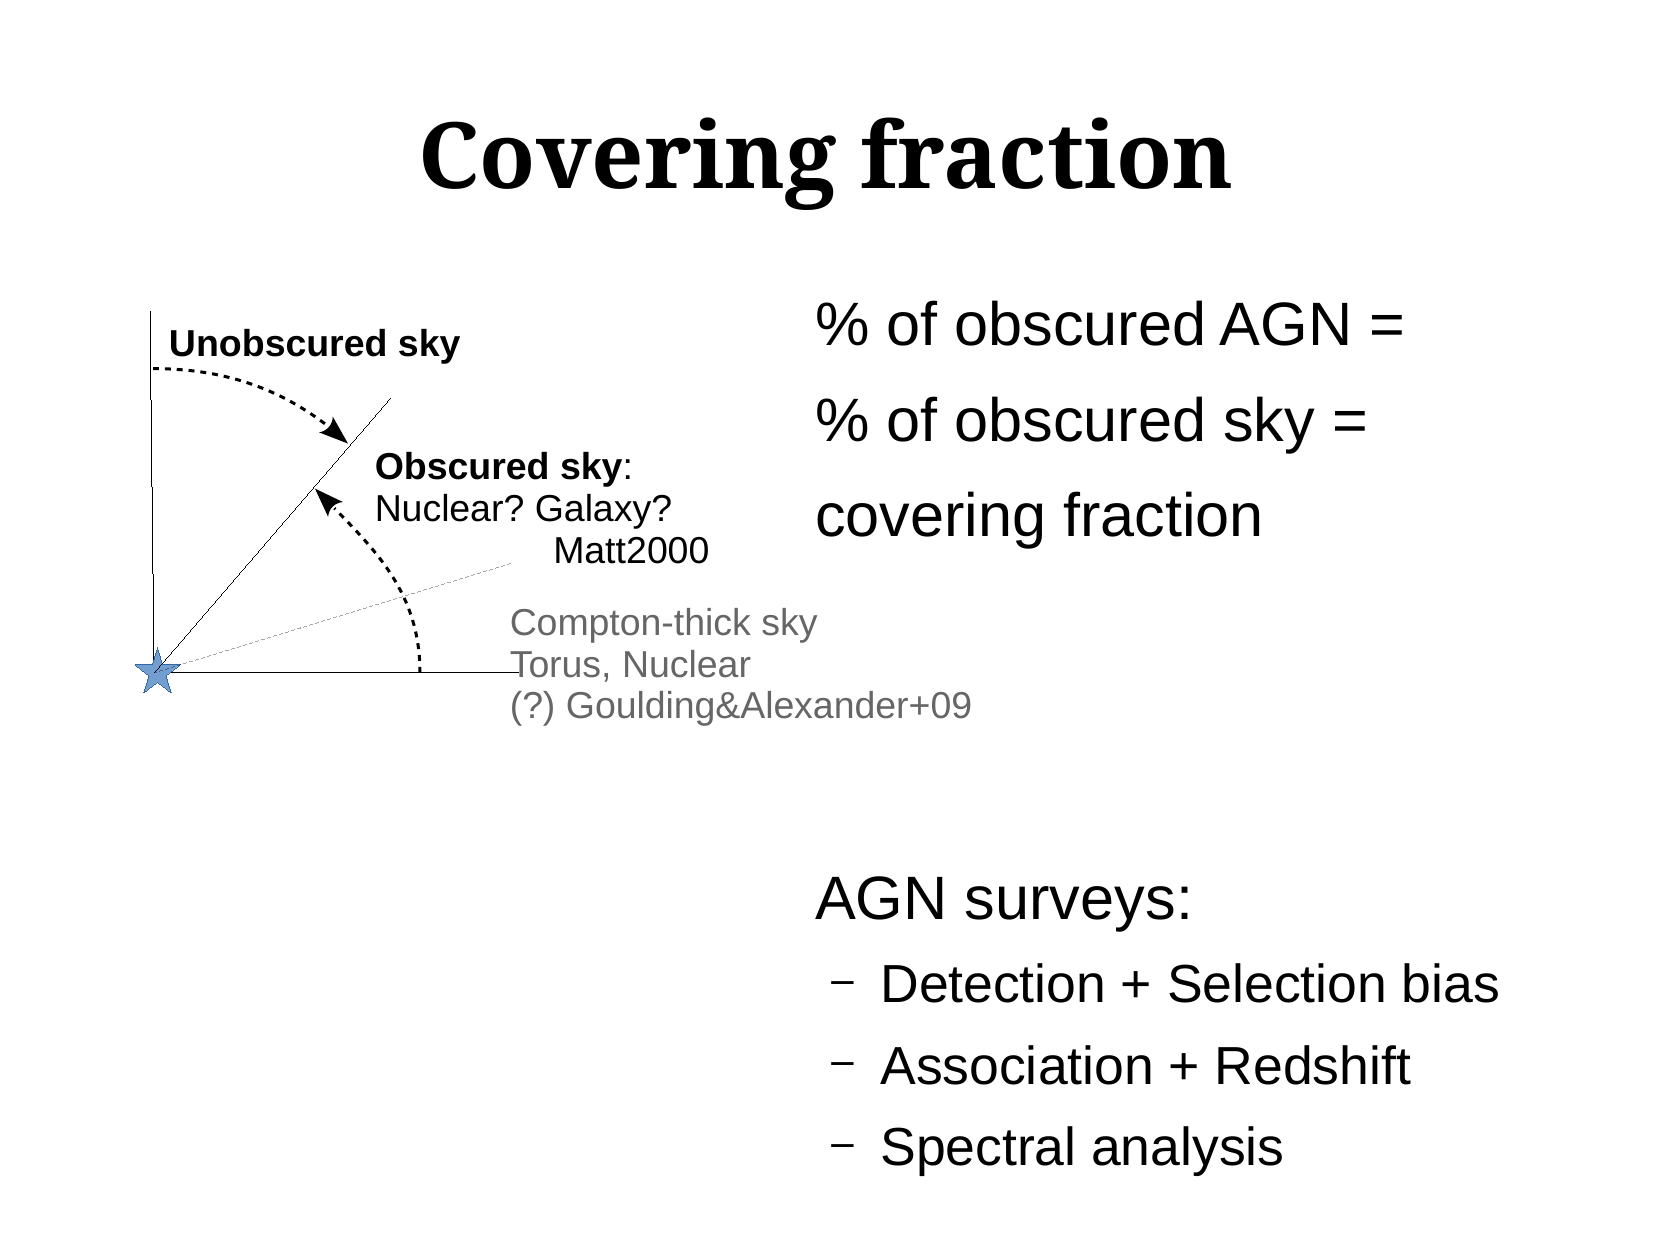

# Covering fraction
% of obscured AGN =
% of obscured sky =
covering fraction
AGN surveys:
Detection + Selection bias
Association + Redshift
Spectral analysis
Unobscured sky
Obscured sky: Nuclear? Galaxy?
 Matt2000
Compton-thick sky
Torus, Nuclear
(?) Goulding&Alexander+09